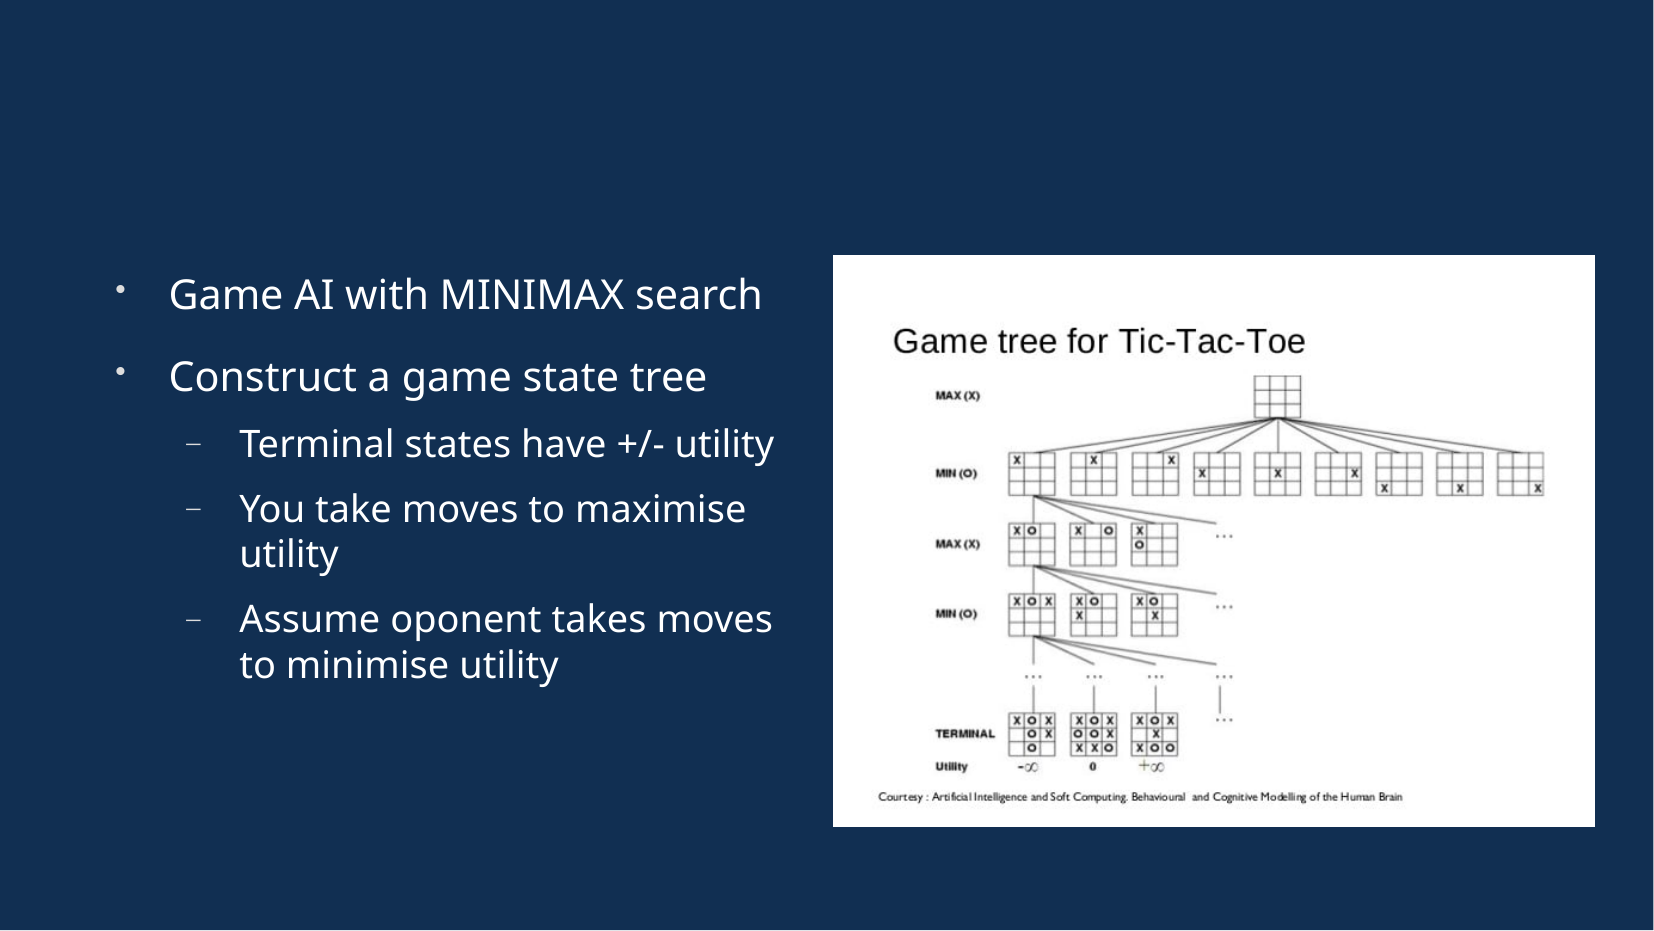

#
Game AI with MINIMAX search
Construct a game state tree
Terminal states have +/- utility
You take moves to maximise utility
Assume oponent takes moves to minimise utility